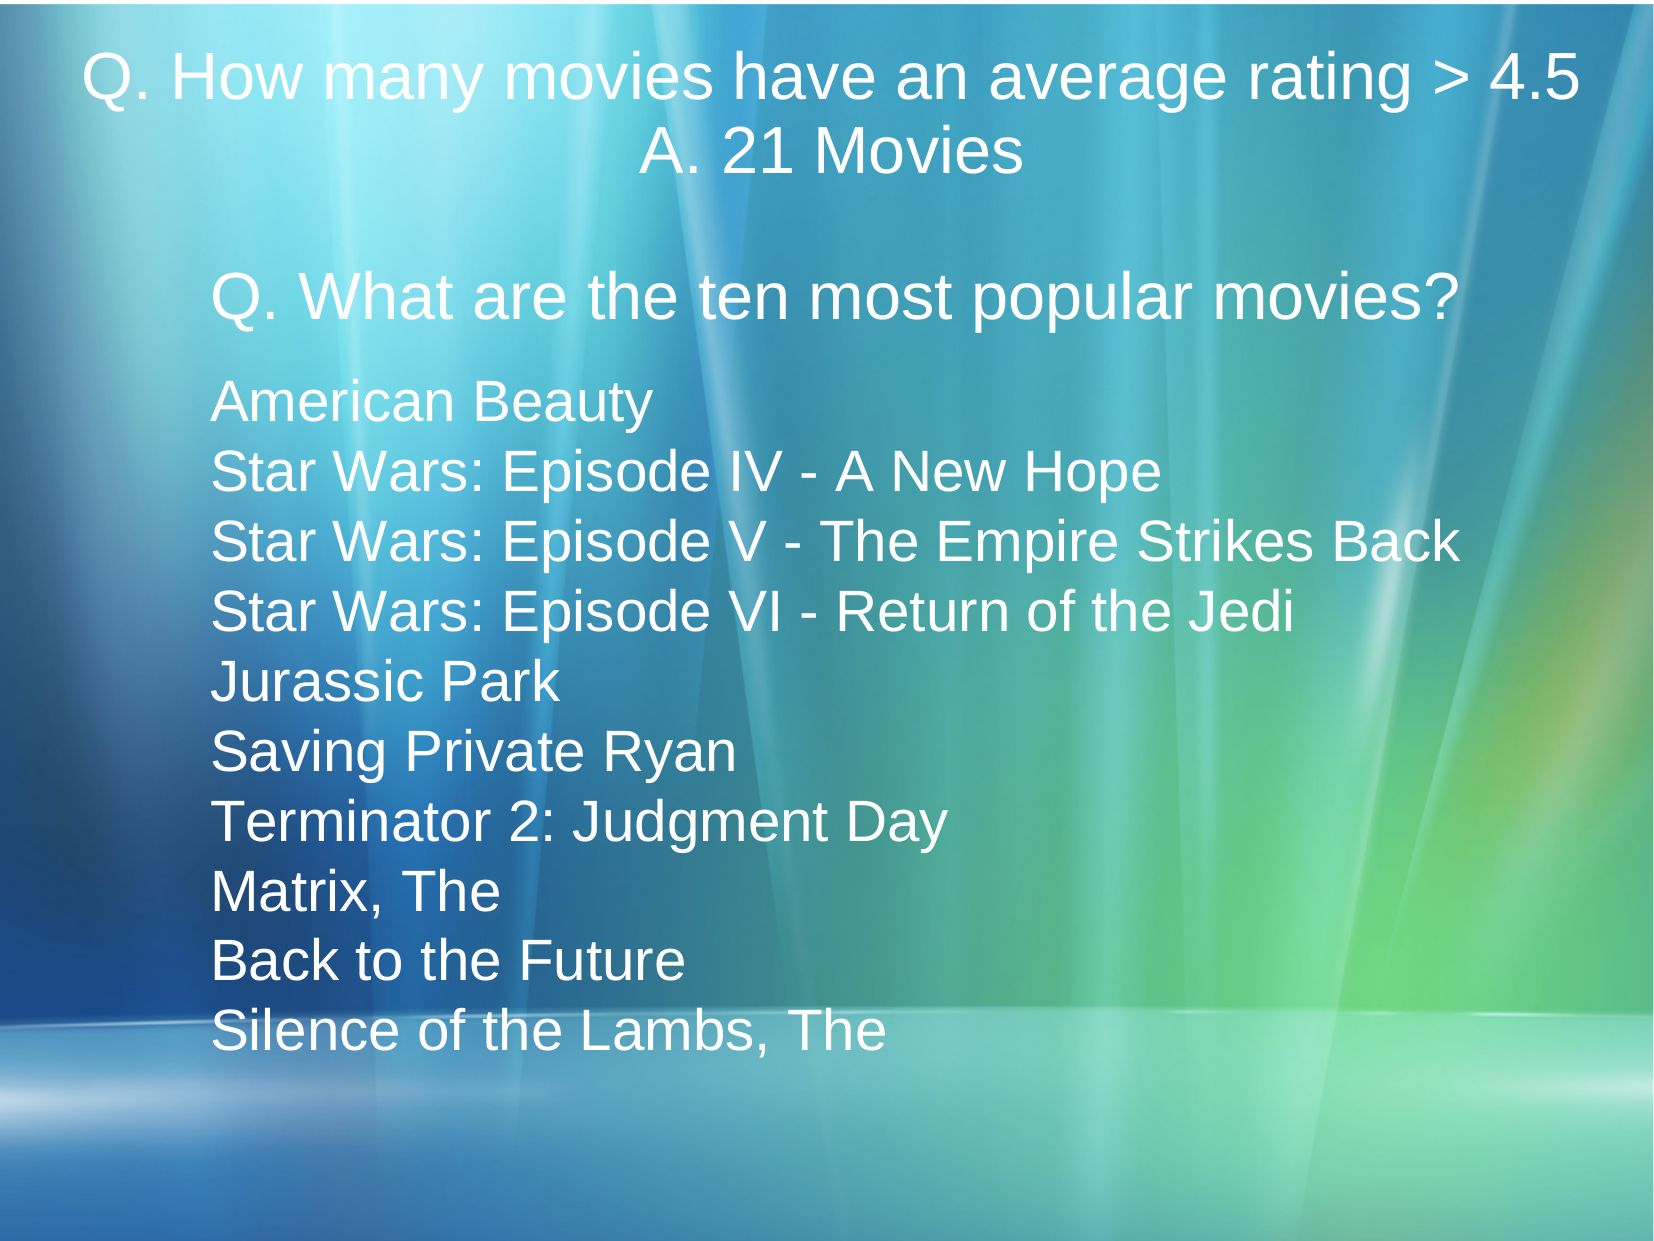

# Q. How many movies have an average rating > 4.5 A. 21 Movies
Q. What are the ten most popular movies?
American Beauty
Star Wars: Episode IV - A New Hope
Star Wars: Episode V - The Empire Strikes Back
Star Wars: Episode VI - Return of the Jedi
Jurassic Park
Saving Private Ryan
Terminator 2: Judgment Day
Matrix, The
Back to the Future
Silence of the Lambs, The